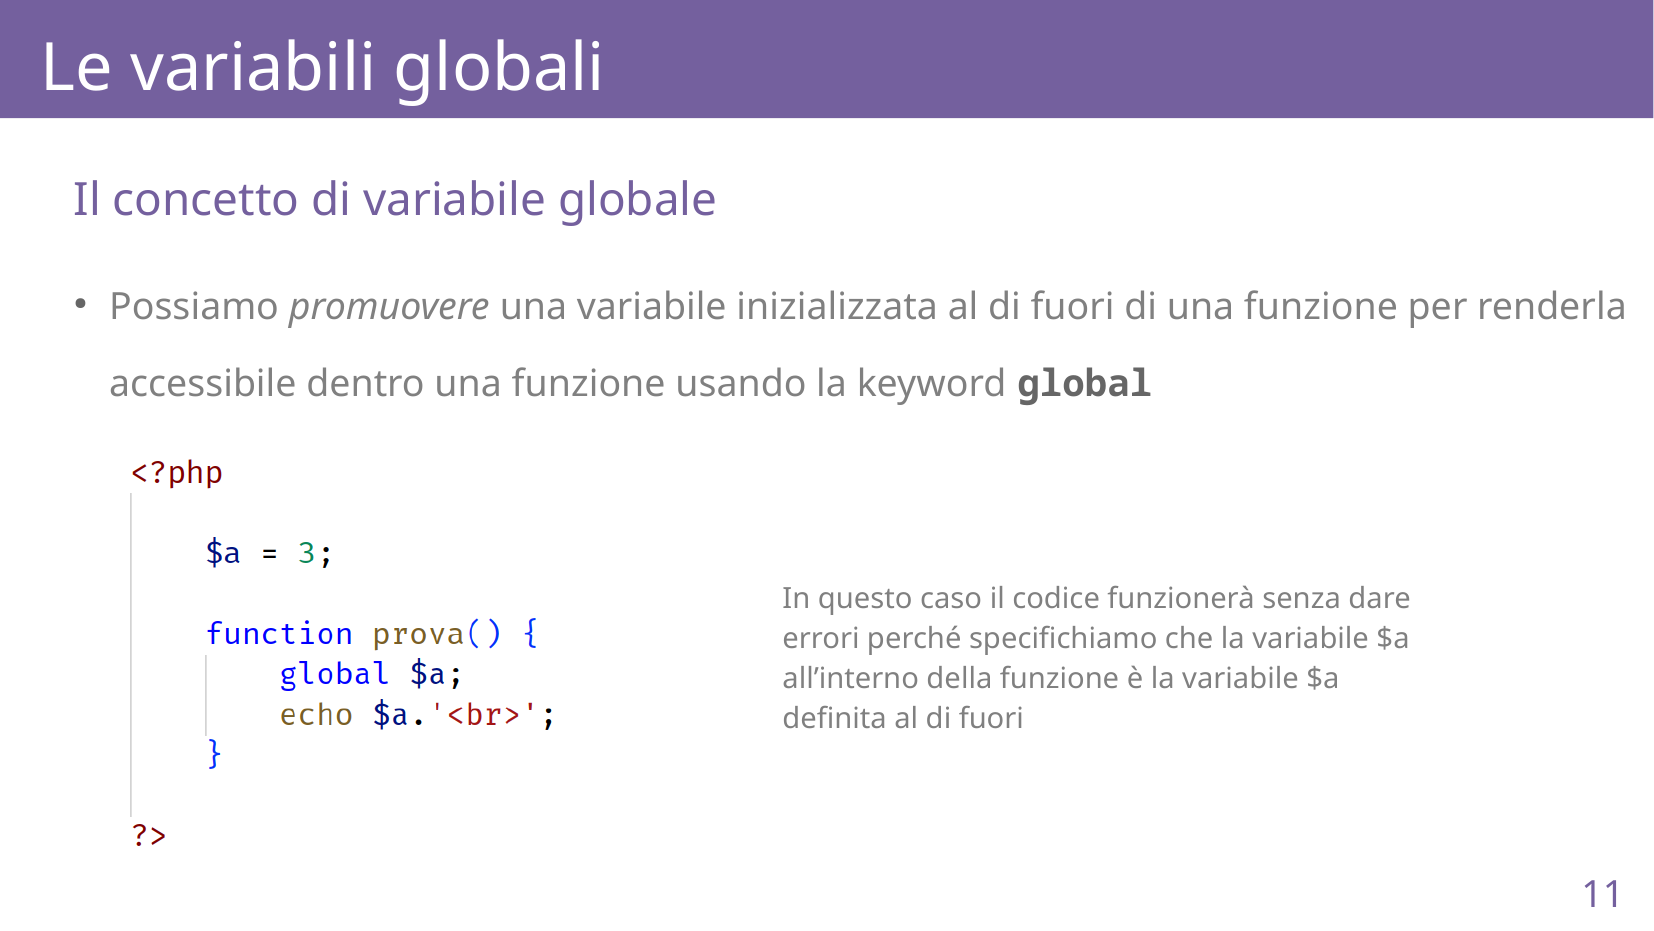

Le variabili globali
Il concetto di variabile globale
Possiamo promuovere una variabile inizializzata al di fuori di una funzione per renderla
accessibile dentro una funzione usando la keyword global
In questo caso il codice funzionerà senza dare errori perché specifichiamo che la variabile $a all’interno della funzione è la variabile $a definita al di fuori